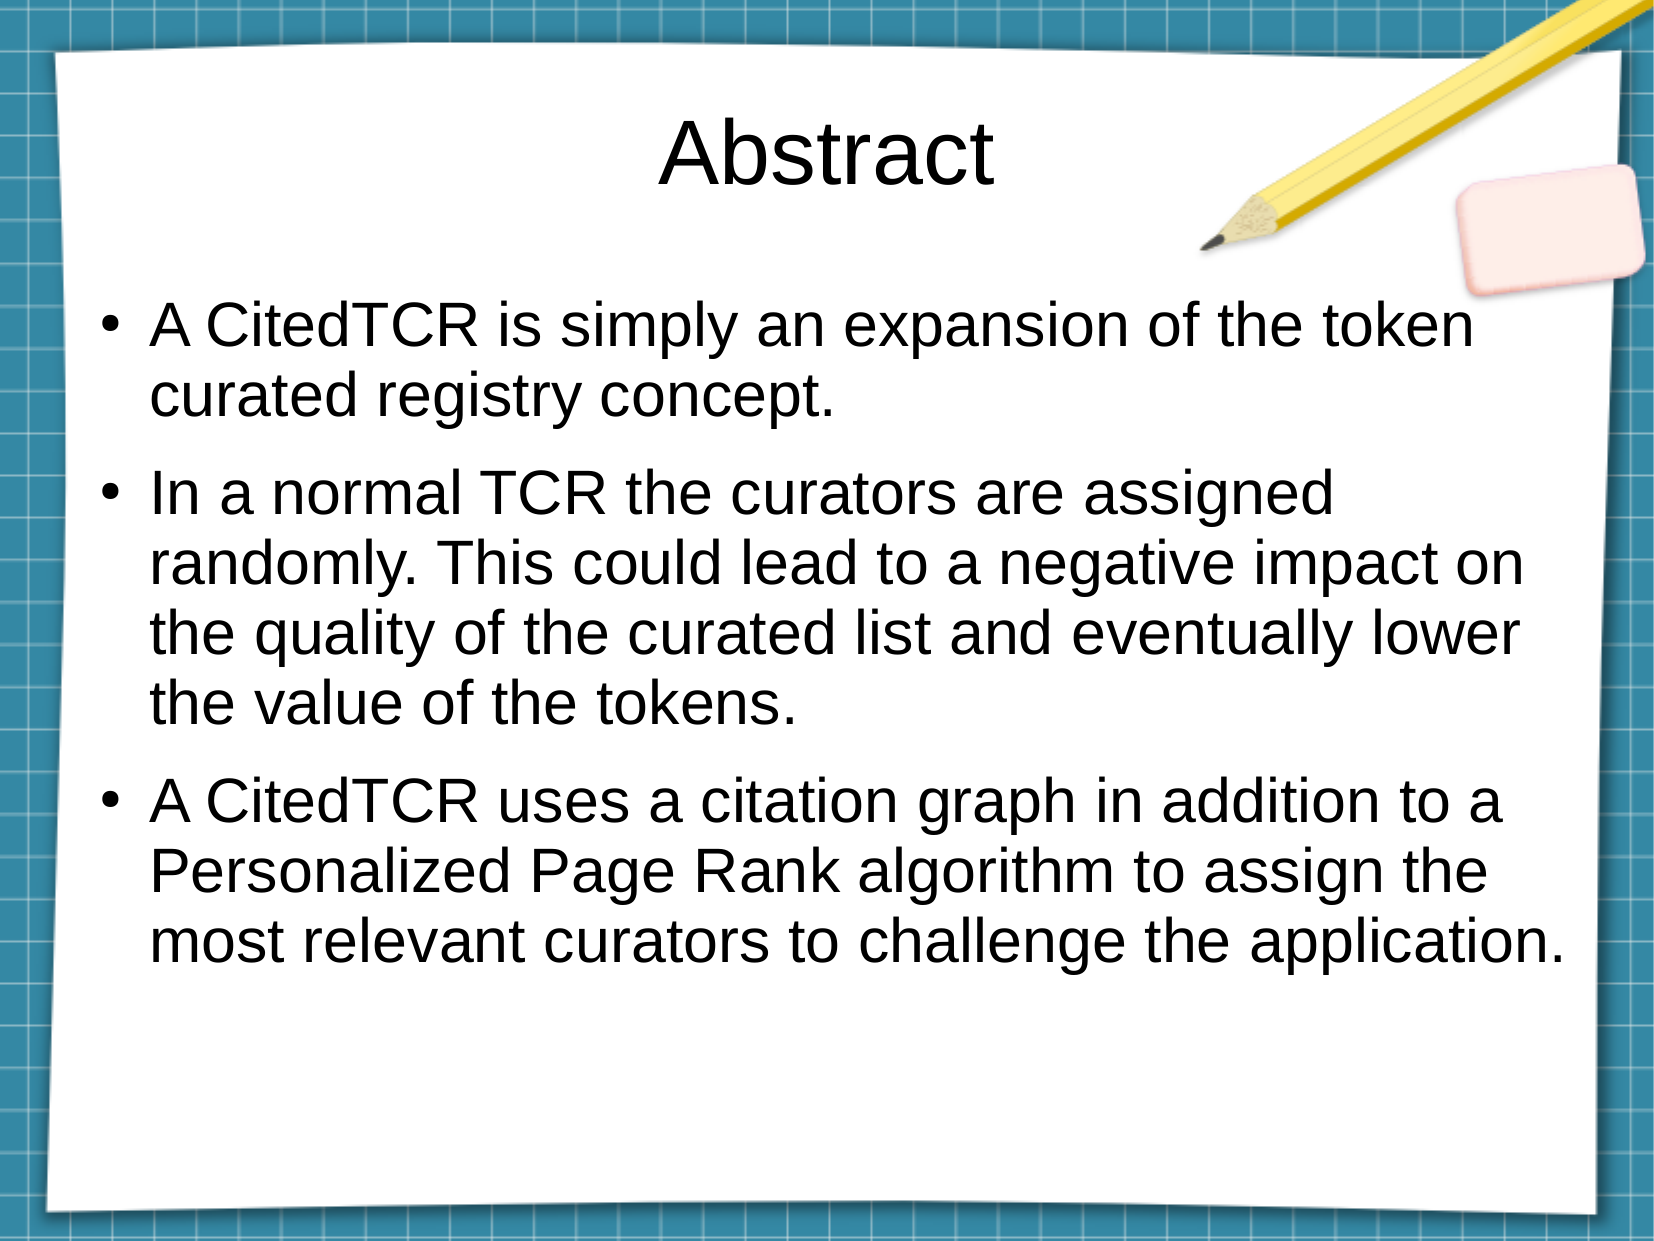

# Abstract
A CitedTCR is simply an expansion of the token curated registry concept.
In a normal TCR the curators are assigned randomly. This could lead to a negative impact on the quality of the curated list and eventually lower the value of the tokens.
A CitedTCR uses a citation graph in addition to a Personalized Page Rank algorithm to assign the most relevant curators to challenge the application.